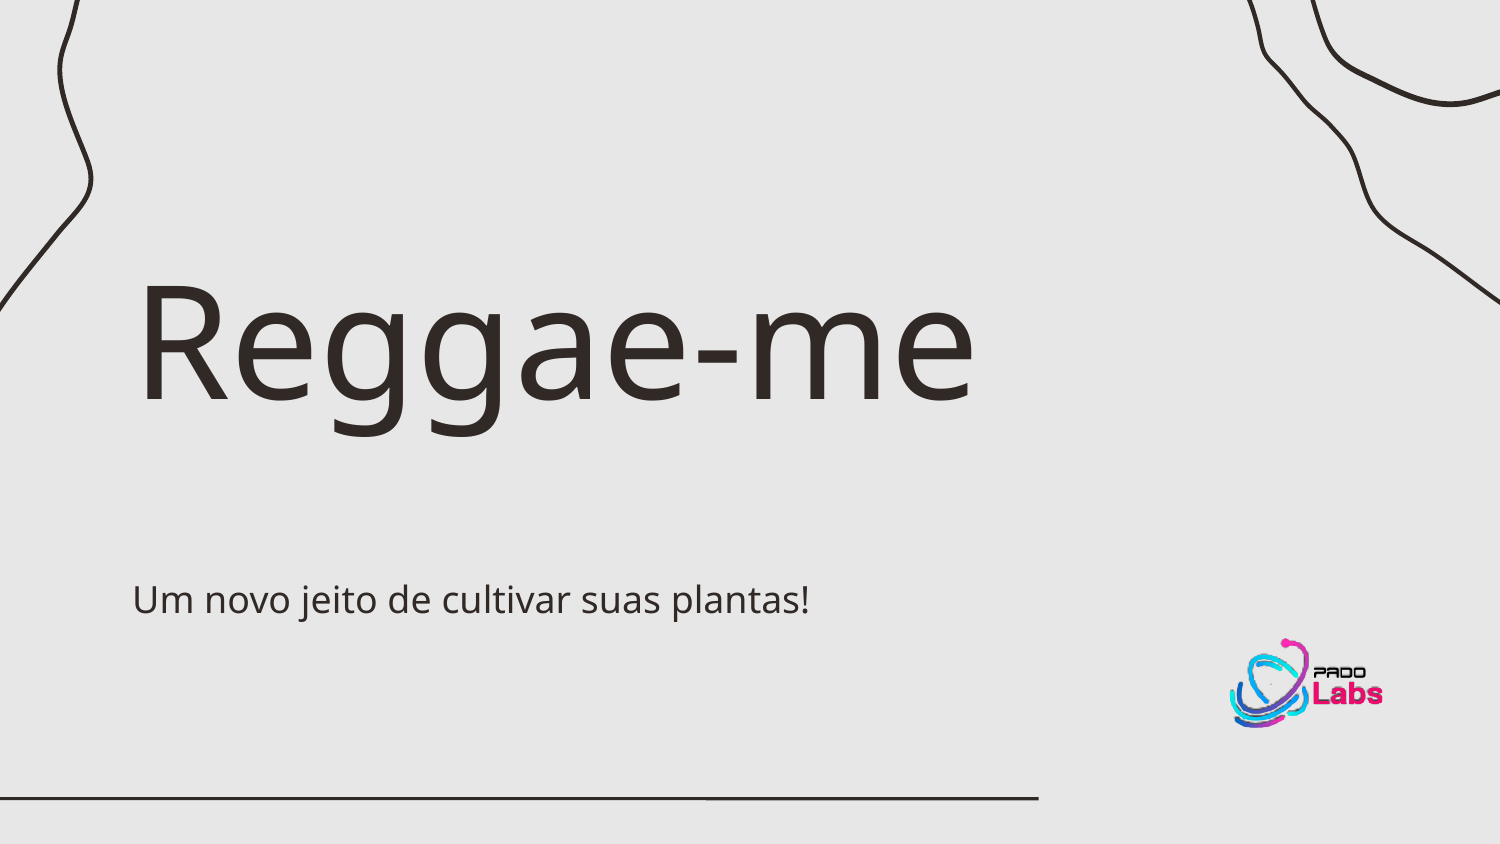

# Reggae-me
Um novo jeito de cultivar suas plantas!